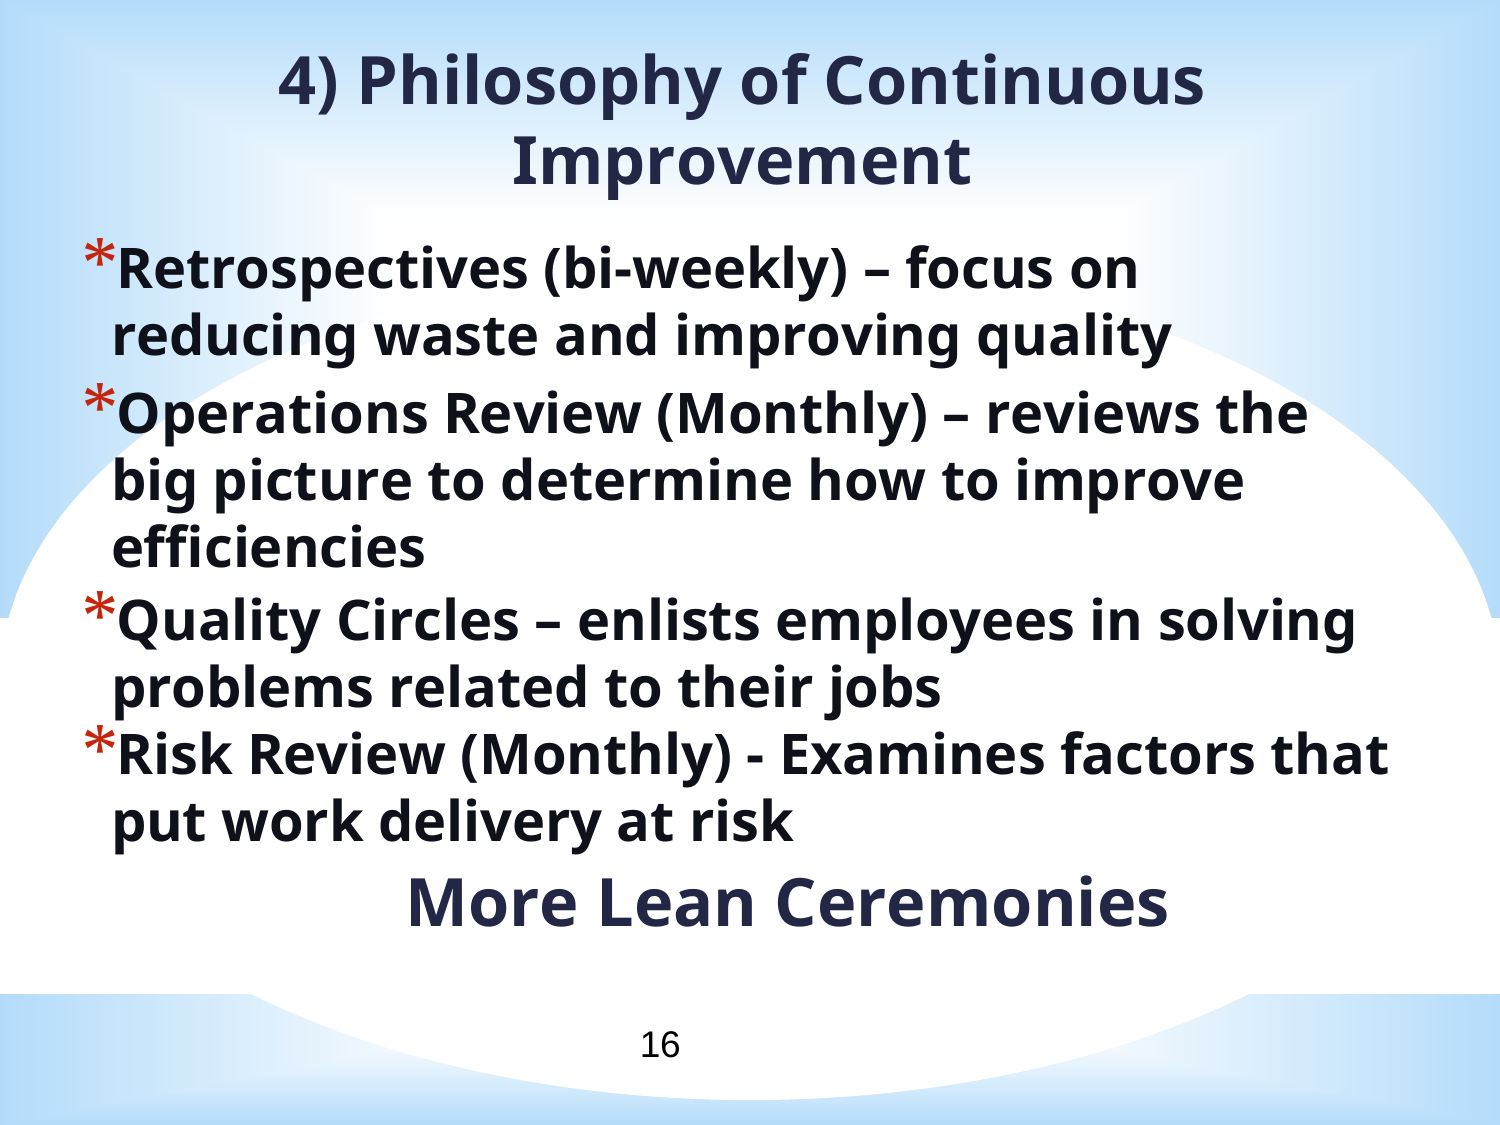

4) Philosophy of Continuous Improvement
# Retrospectives (bi-weekly) – focus on reducing waste and improving quality
Operations Review (Monthly) – reviews the big picture to determine how to improve efficiencies
Quality Circles – enlists employees in solving problems related to their jobs
Risk Review (Monthly) - Examines factors that put work delivery at risk
More Lean Ceremonies